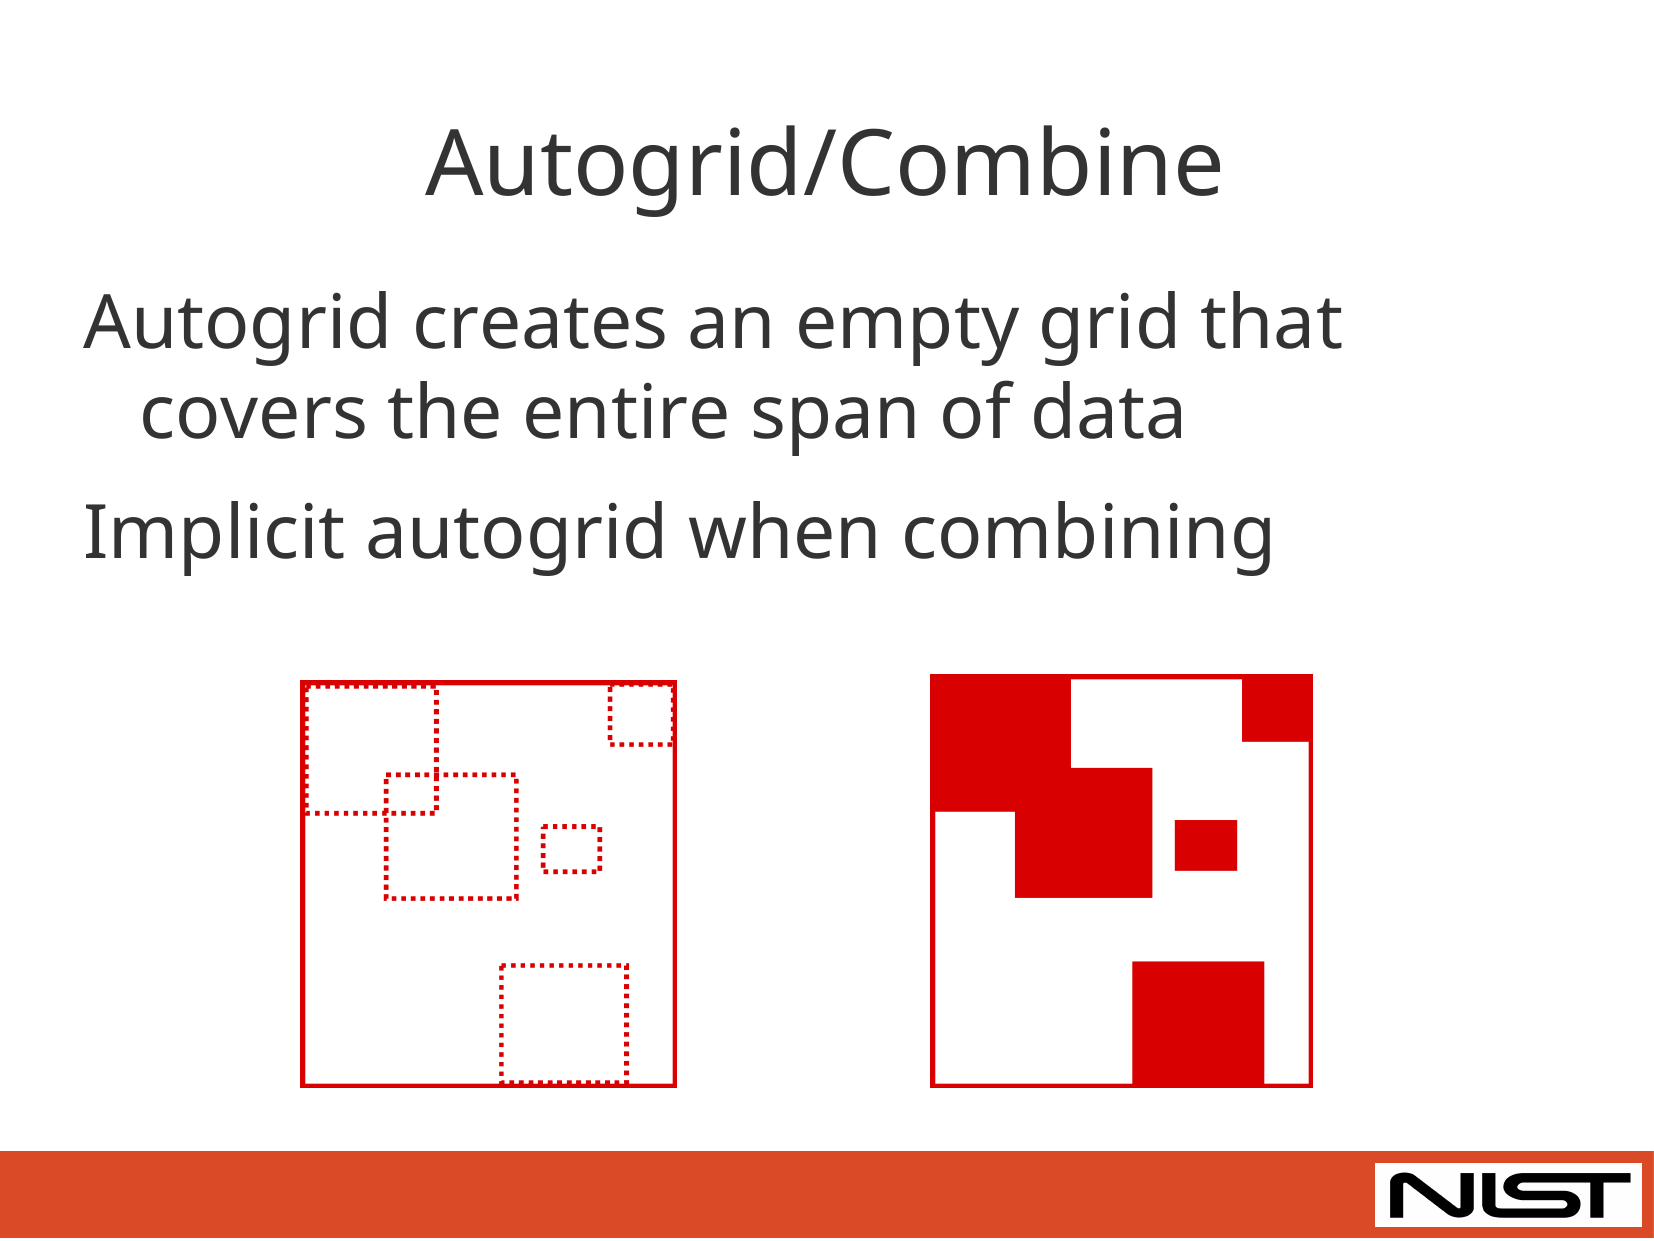

# Autogrid/Combine
Autogrid creates an empty grid that covers the entire span of data
Implicit autogrid when combining